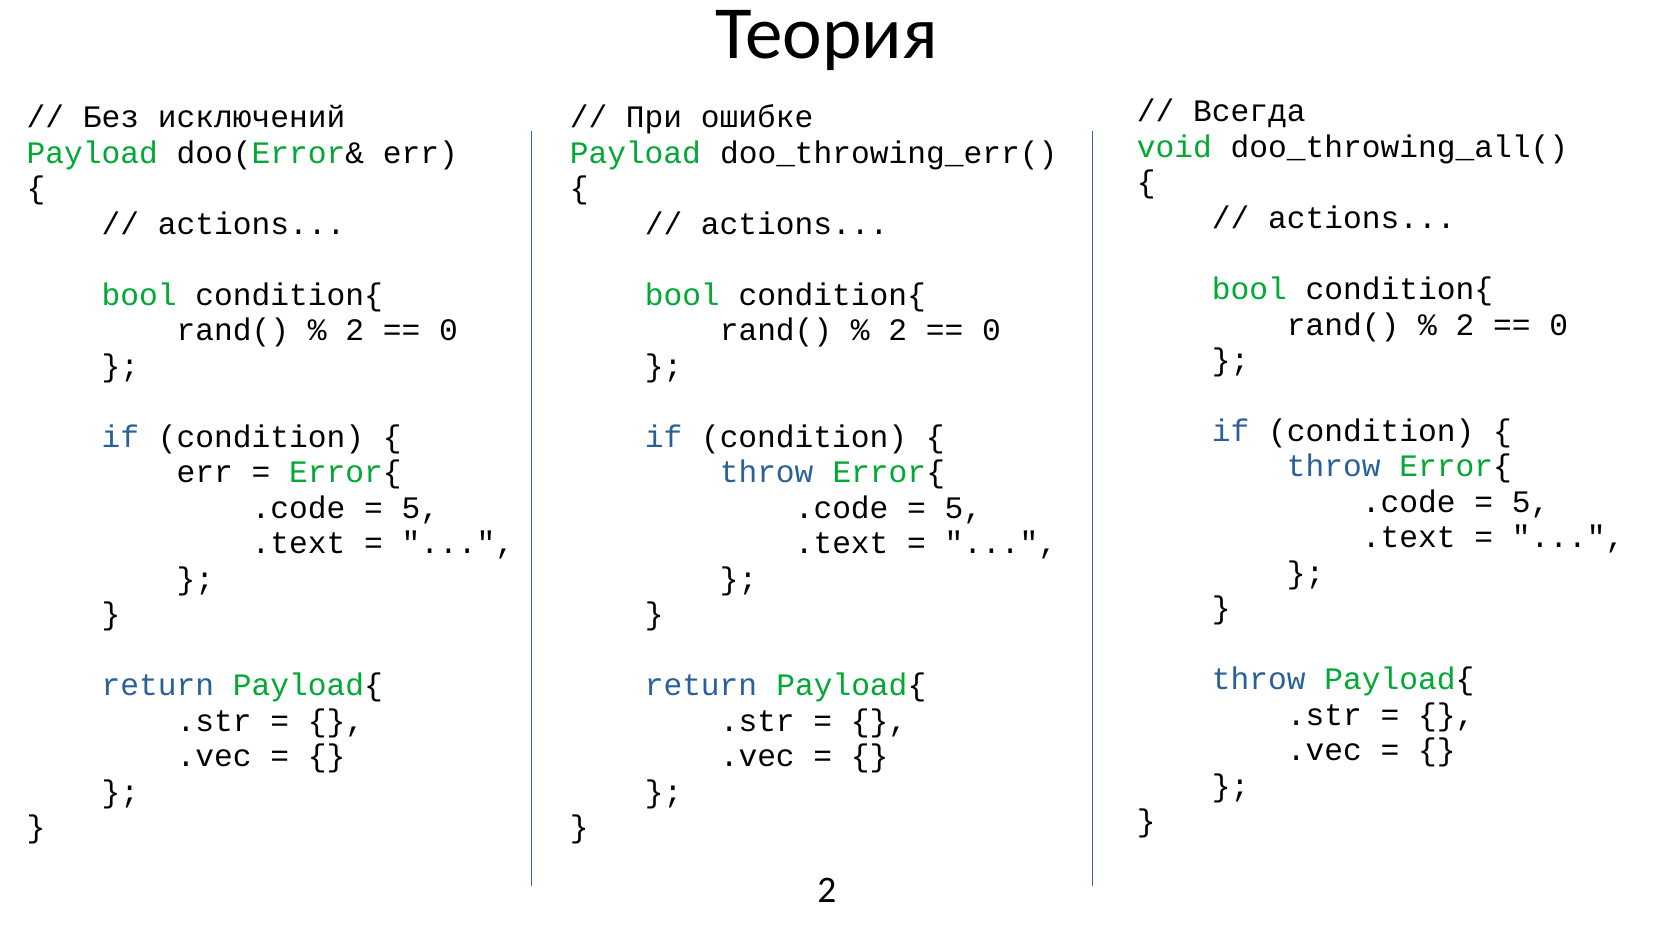

# Теория
// Всегда
void doo_throwing_all()
{
 // actions...
 bool condition{
 rand() % 2 == 0
 };
 if (condition) {
 throw Error{
 .code = 5,
 .text = "...",
 };
 }
 throw Payload{
 .str = {},
 .vec = {}
 };
}
// Без исключений
Payload doo(Error& err)
{
 // actions...
 bool condition{
 rand() % 2 == 0
 };
 if (condition) {
 err = Error{
 .code = 5,
 .text = "...",
 };
 }
 return Payload{
 .str = {},
 .vec = {}
 };
}
// При ошибке
Payload doo_throwing_err()
{
 // actions...
 bool condition{
 rand() % 2 == 0
 };
 if (condition) {
 throw Error{
 .code = 5,
 .text = "...",
 };
 }
 return Payload{
 .str = {},
 .vec = {}
 };
}
2